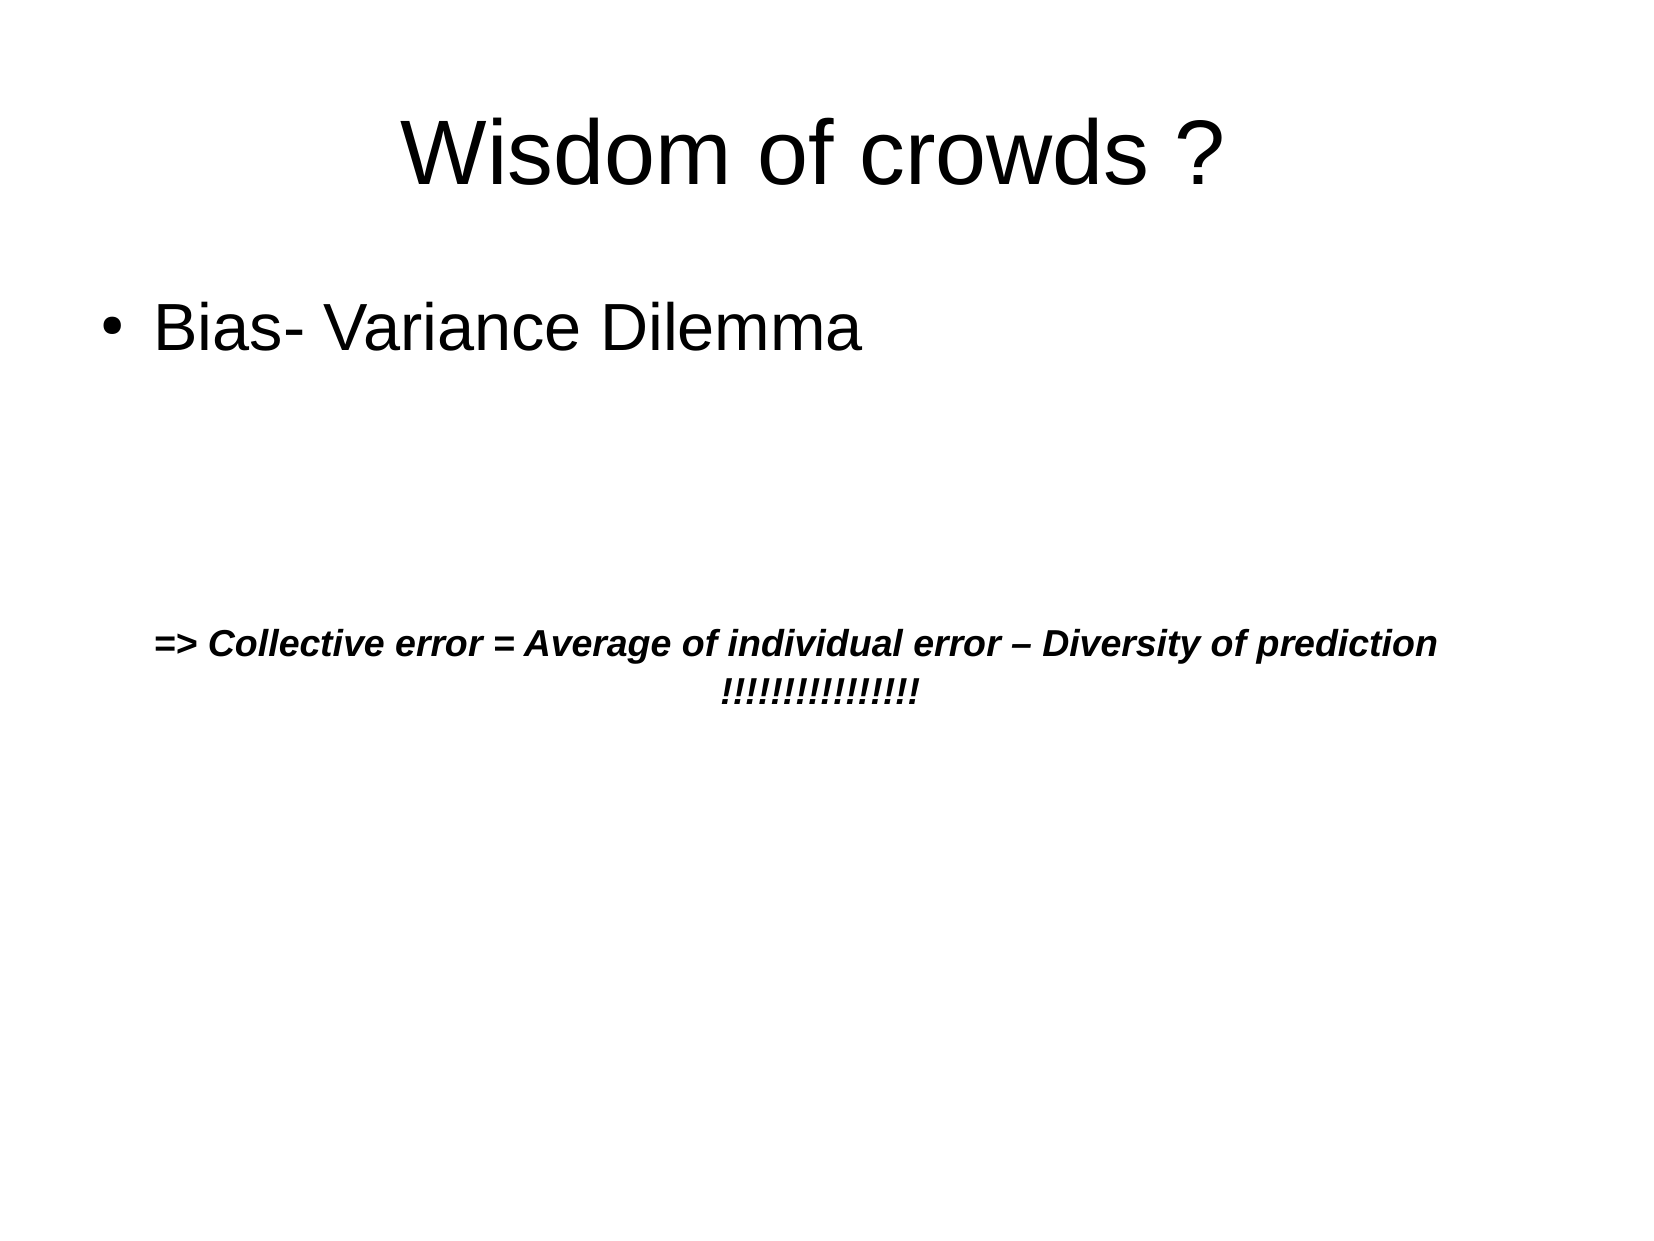

# Wisdom of crowds ?
Bias- Variance Dilemma
=> Collective error = Average of individual error – Diversity of prediction
!!!!!!!!!!!!!!!!